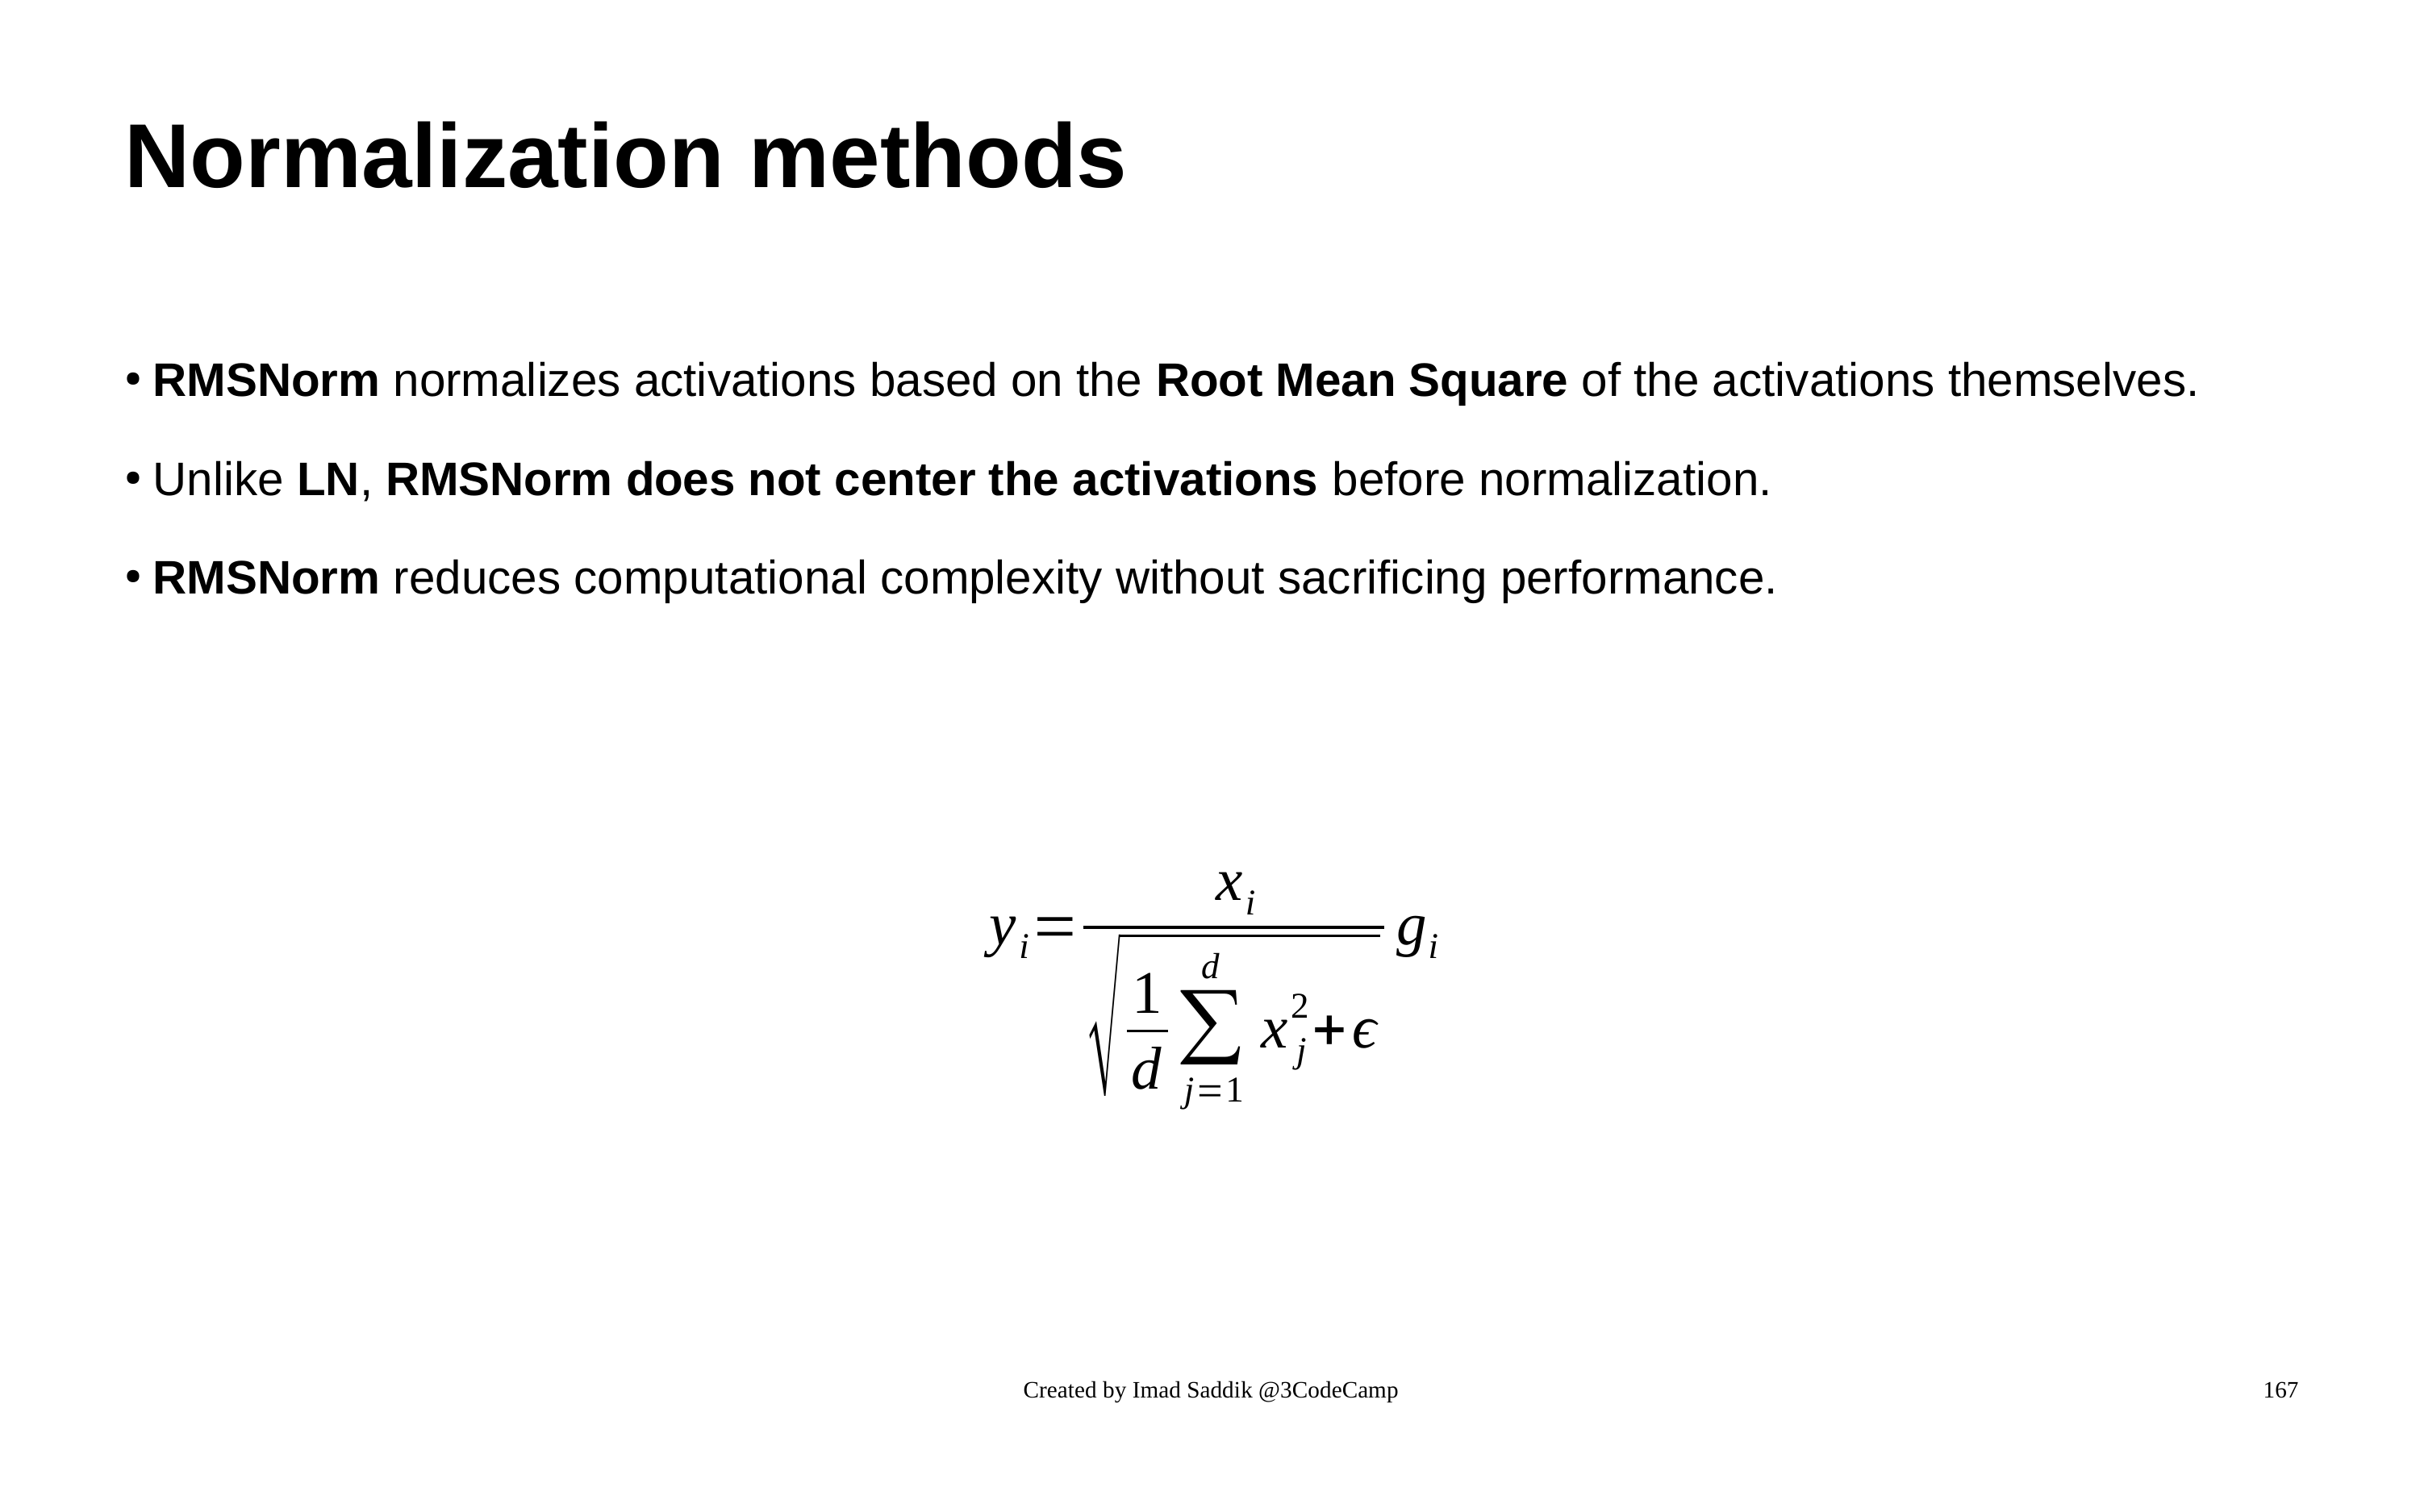

Normalization methods
RMSNorm normalizes activations based on the Root Mean Square of the activations themselves.
Unlike LN, RMSNorm does not center the activations before normalization.
RMSNorm reduces computational complexity without sacrificing performance.
Created by Imad Saddik @3CodeCamp
167